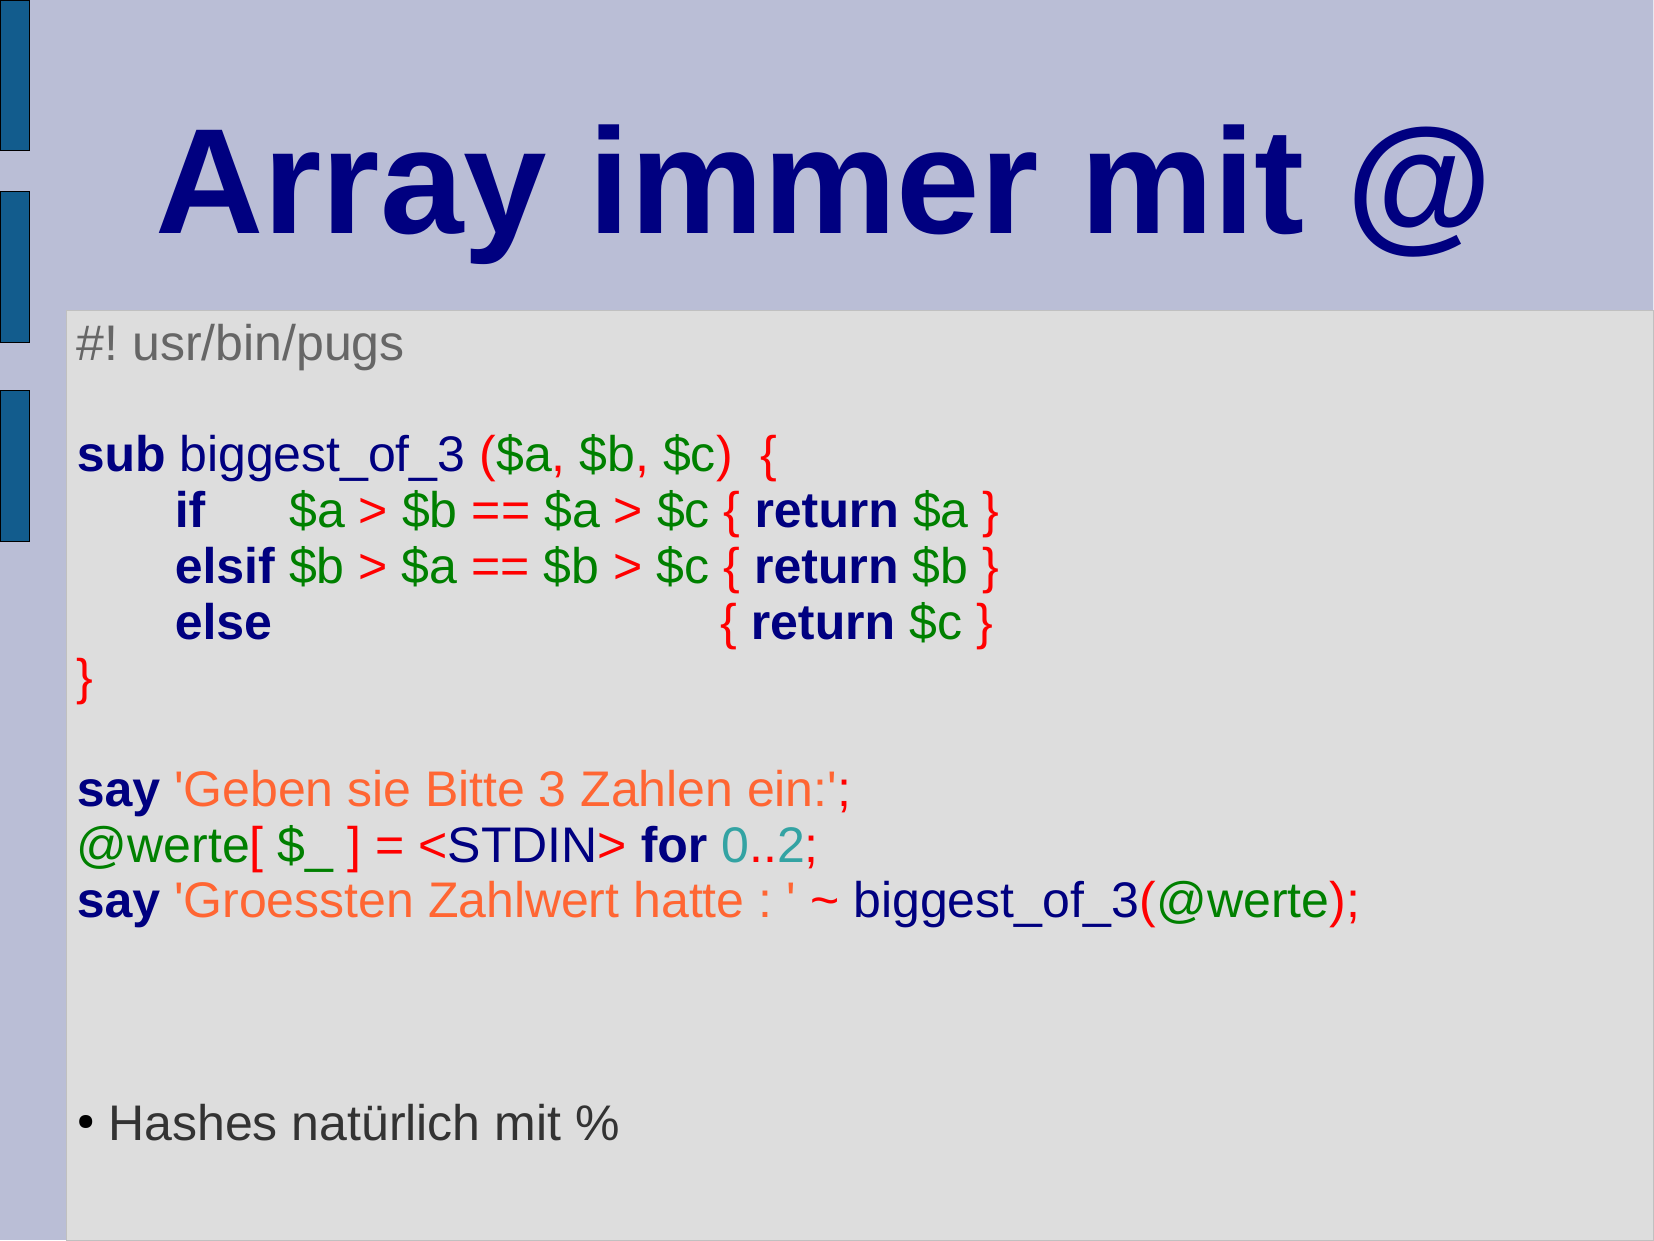

# Array immer mit @
#! usr/bin/pugs
sub biggest_of_3 ($a, $b, $c) {
 if $a > $b == $a > $c { return $a }
 elsif $b > $a == $b > $c { return $b }
 else { return $c }
}
say 'Geben sie Bitte 3 Zahlen ein:';
@werte[ $_ ] = <STDIN> for 0..2;
say 'Groessten Zahlwert hatte : ' ~ biggest_of_3(@werte);
 Hashes natürlich mit %